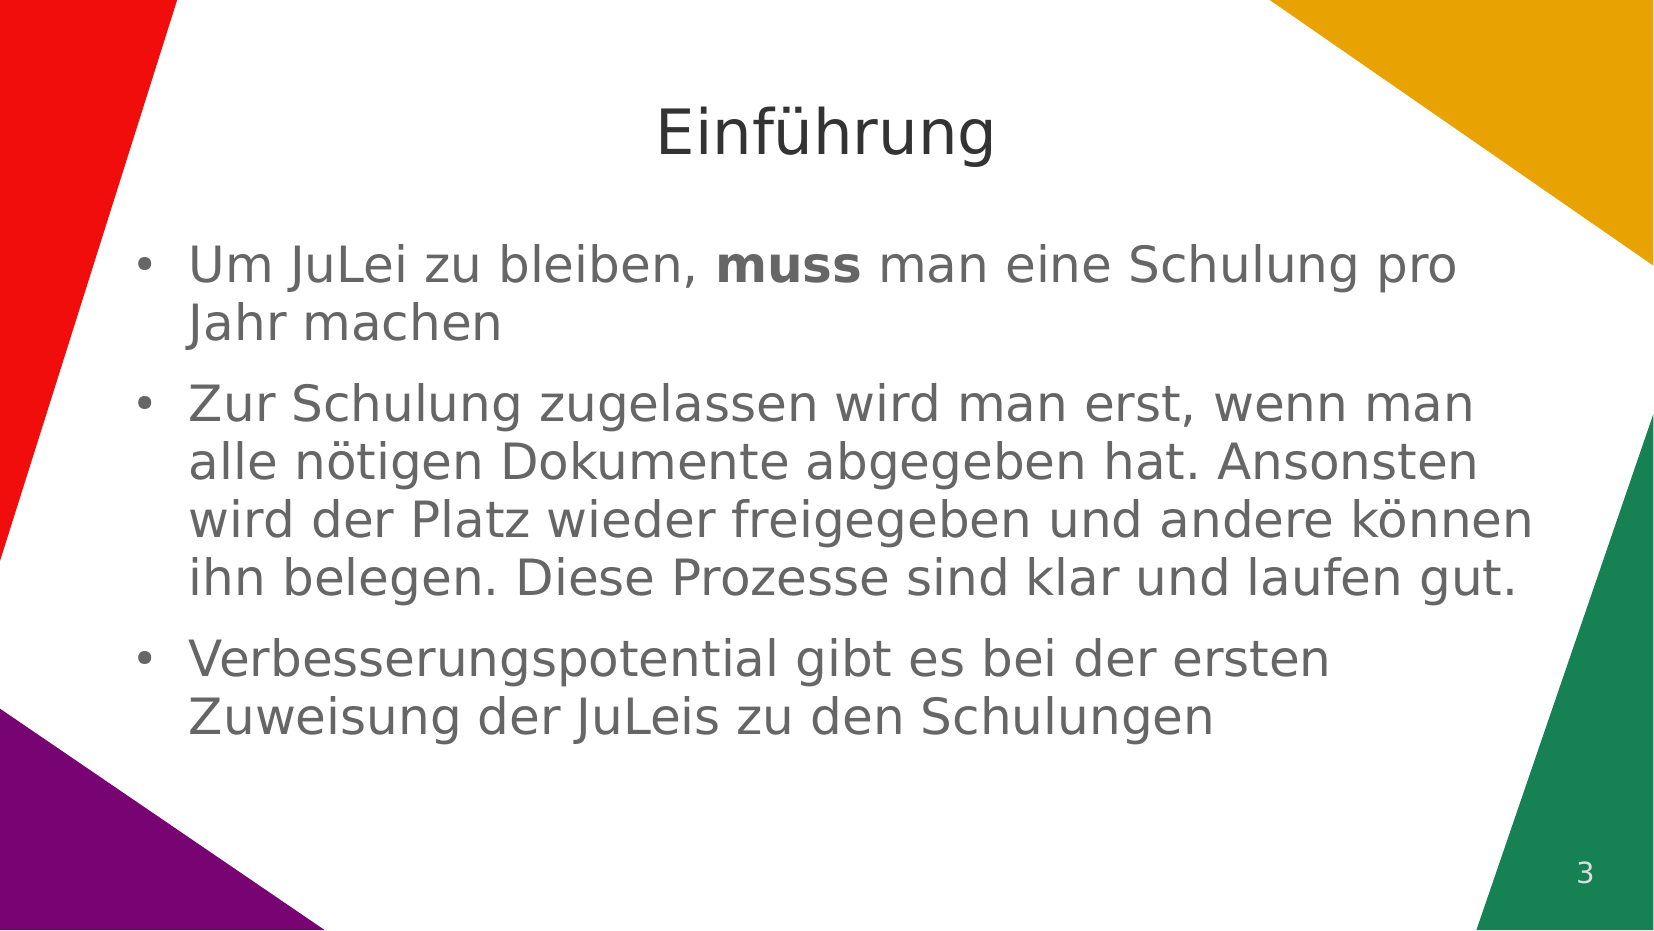

# Einführung
Um JuLei zu bleiben, muss man eine Schulung pro Jahr machen
Zur Schulung zugelassen wird man erst, wenn man alle nötigen Dokumente abgegeben hat. Ansonsten wird der Platz wieder freigegeben und andere können ihn belegen. Diese Prozesse sind klar und laufen gut.
Verbesserungspotential gibt es bei der ersten Zuweisung der JuLeis zu den Schulungen
3